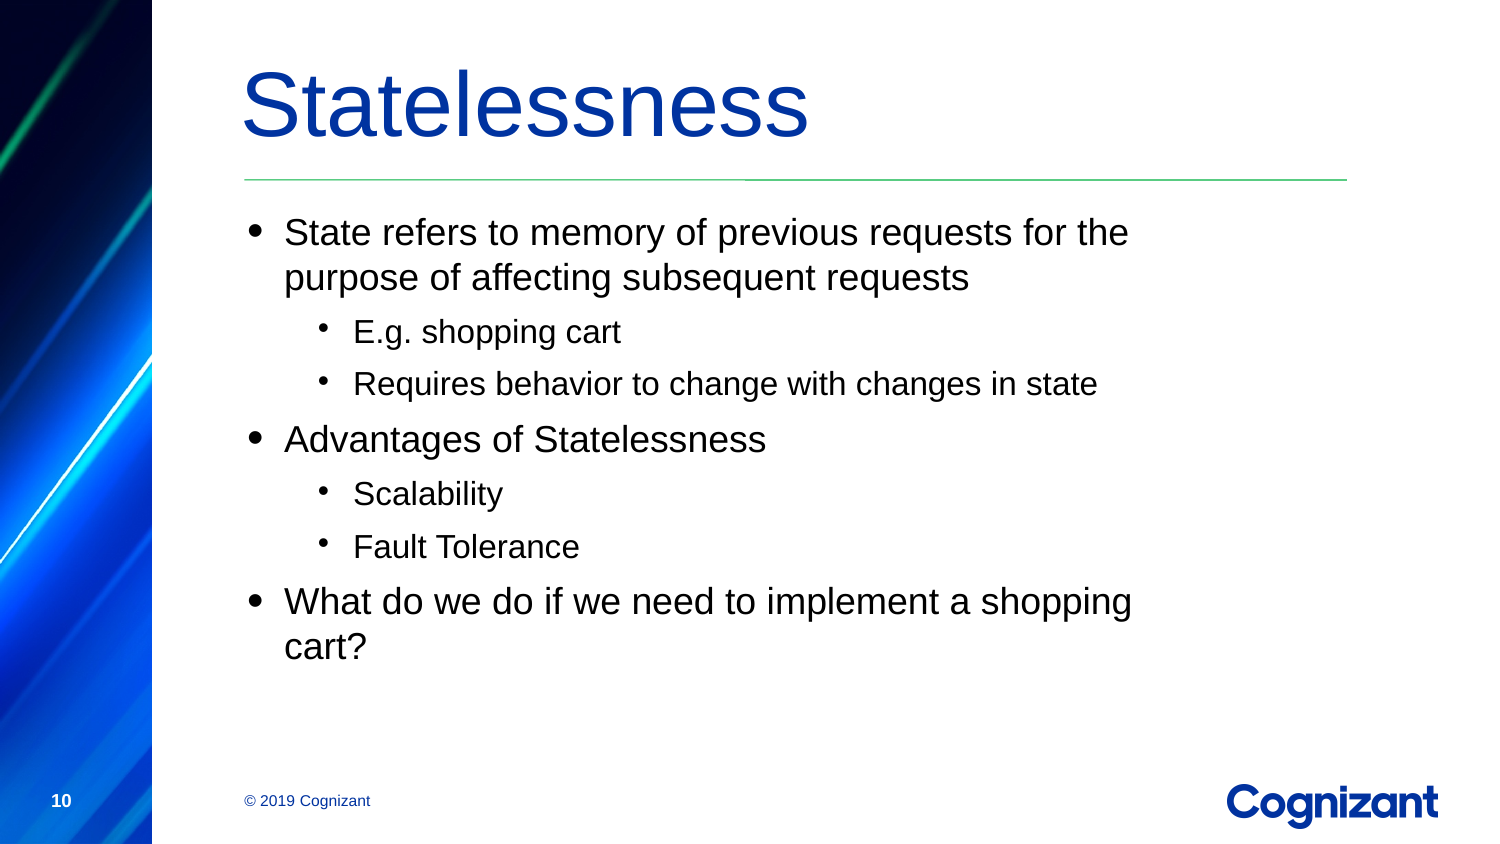

Statelessness
State refers to memory of previous requests for the purpose of affecting subsequent requests
E.g. shopping cart
Requires behavior to change with changes in state
Advantages of Statelessness
Scalability
Fault Tolerance
What do we do if we need to implement a shopping cart?
© 2019 Cognizant